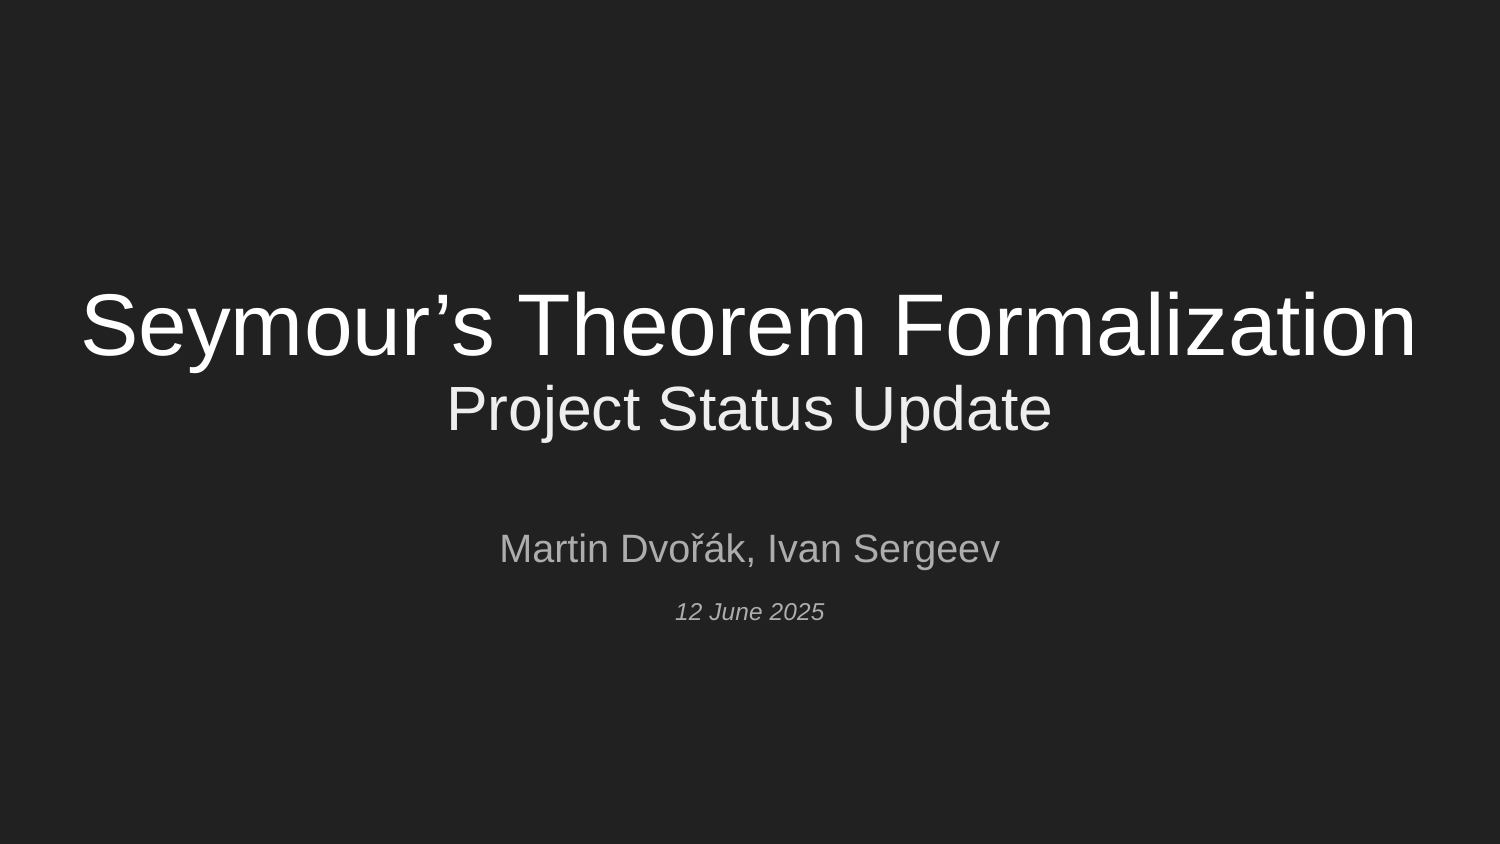

# Seymour’s Theorem Formalization Project Status Update
Martin Dvořák, Ivan Sergeev
12 June 2025